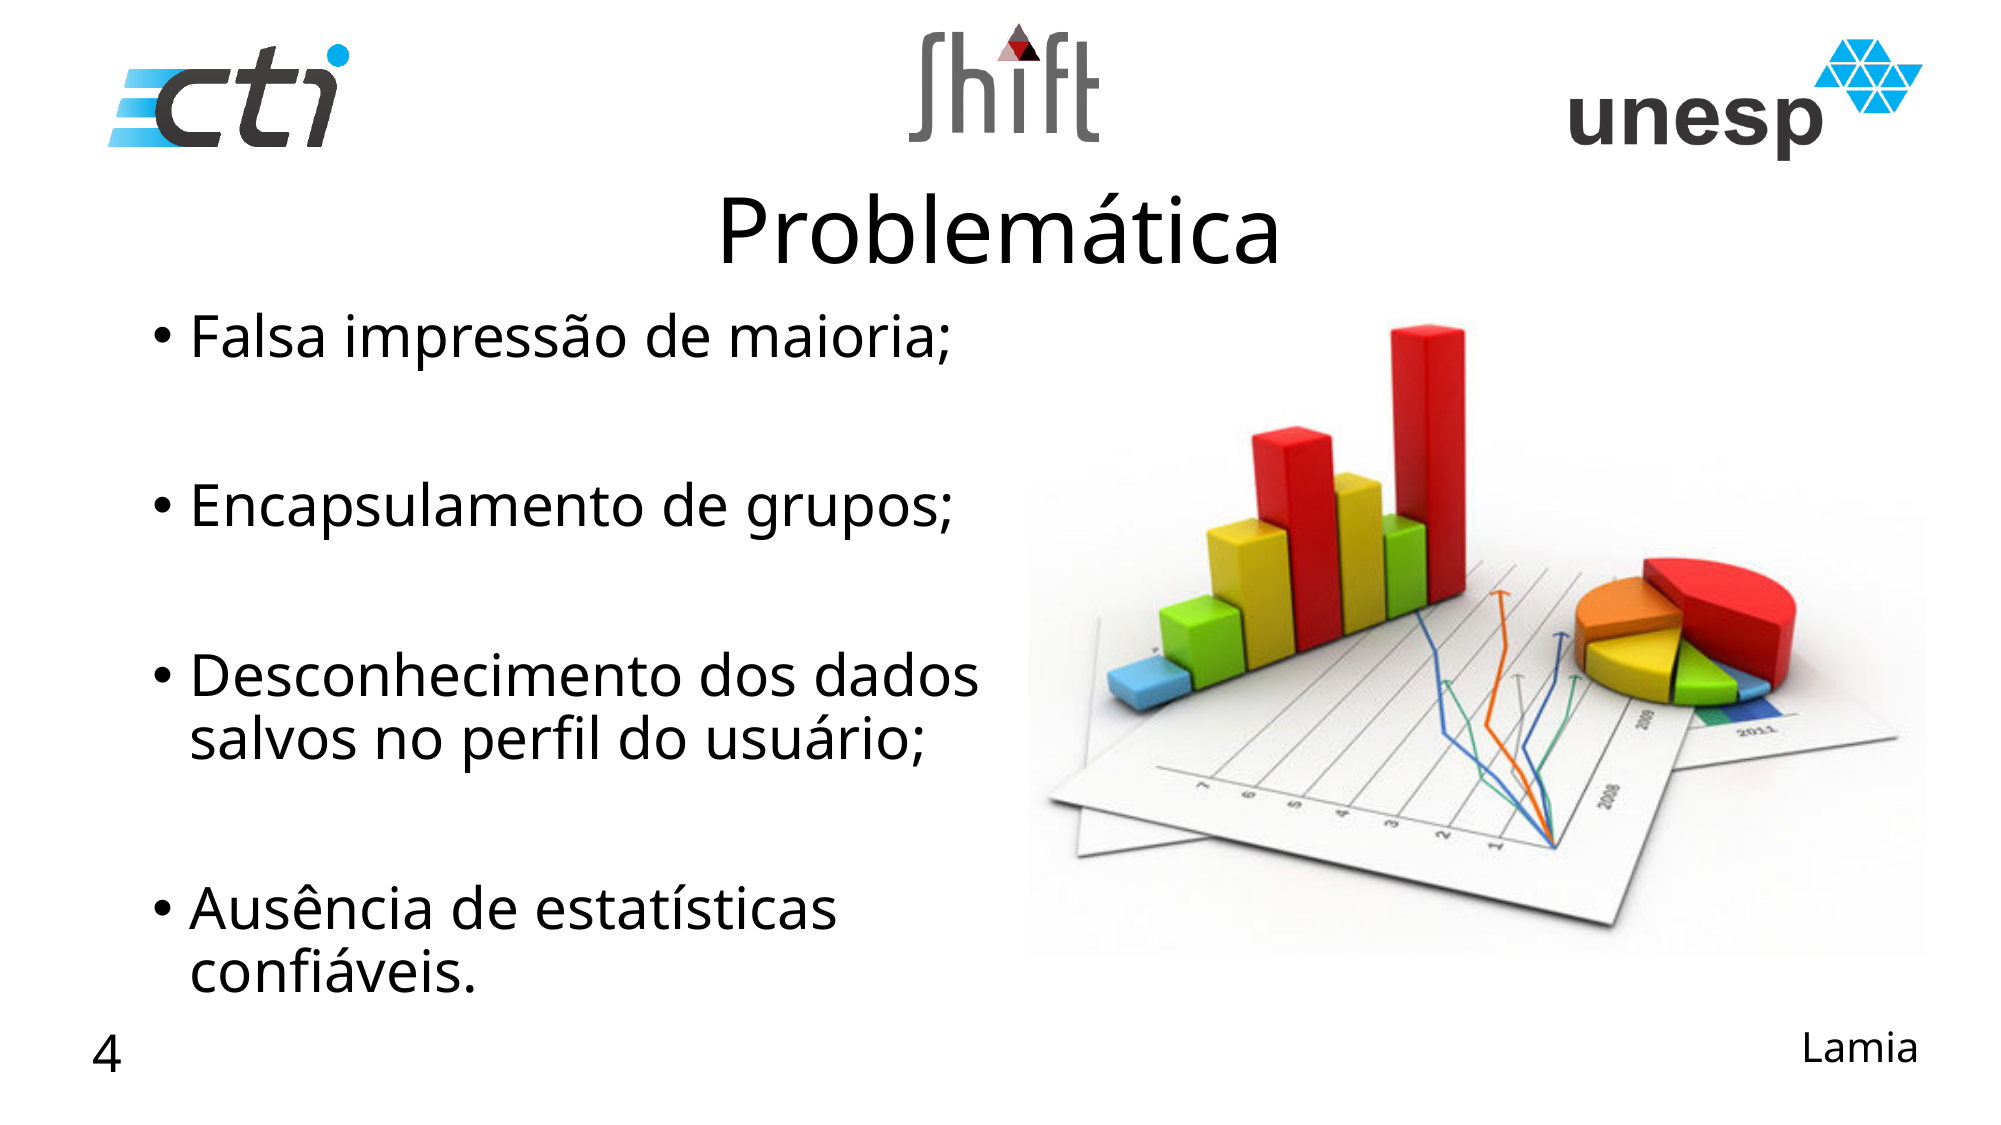

Problemática
# Falsa impressão de maioria;
Encapsulamento de grupos;
Desconhecimento dos dados salvos no perfil do usuário;
Ausência de estatísticas confiáveis.
4
Lamia